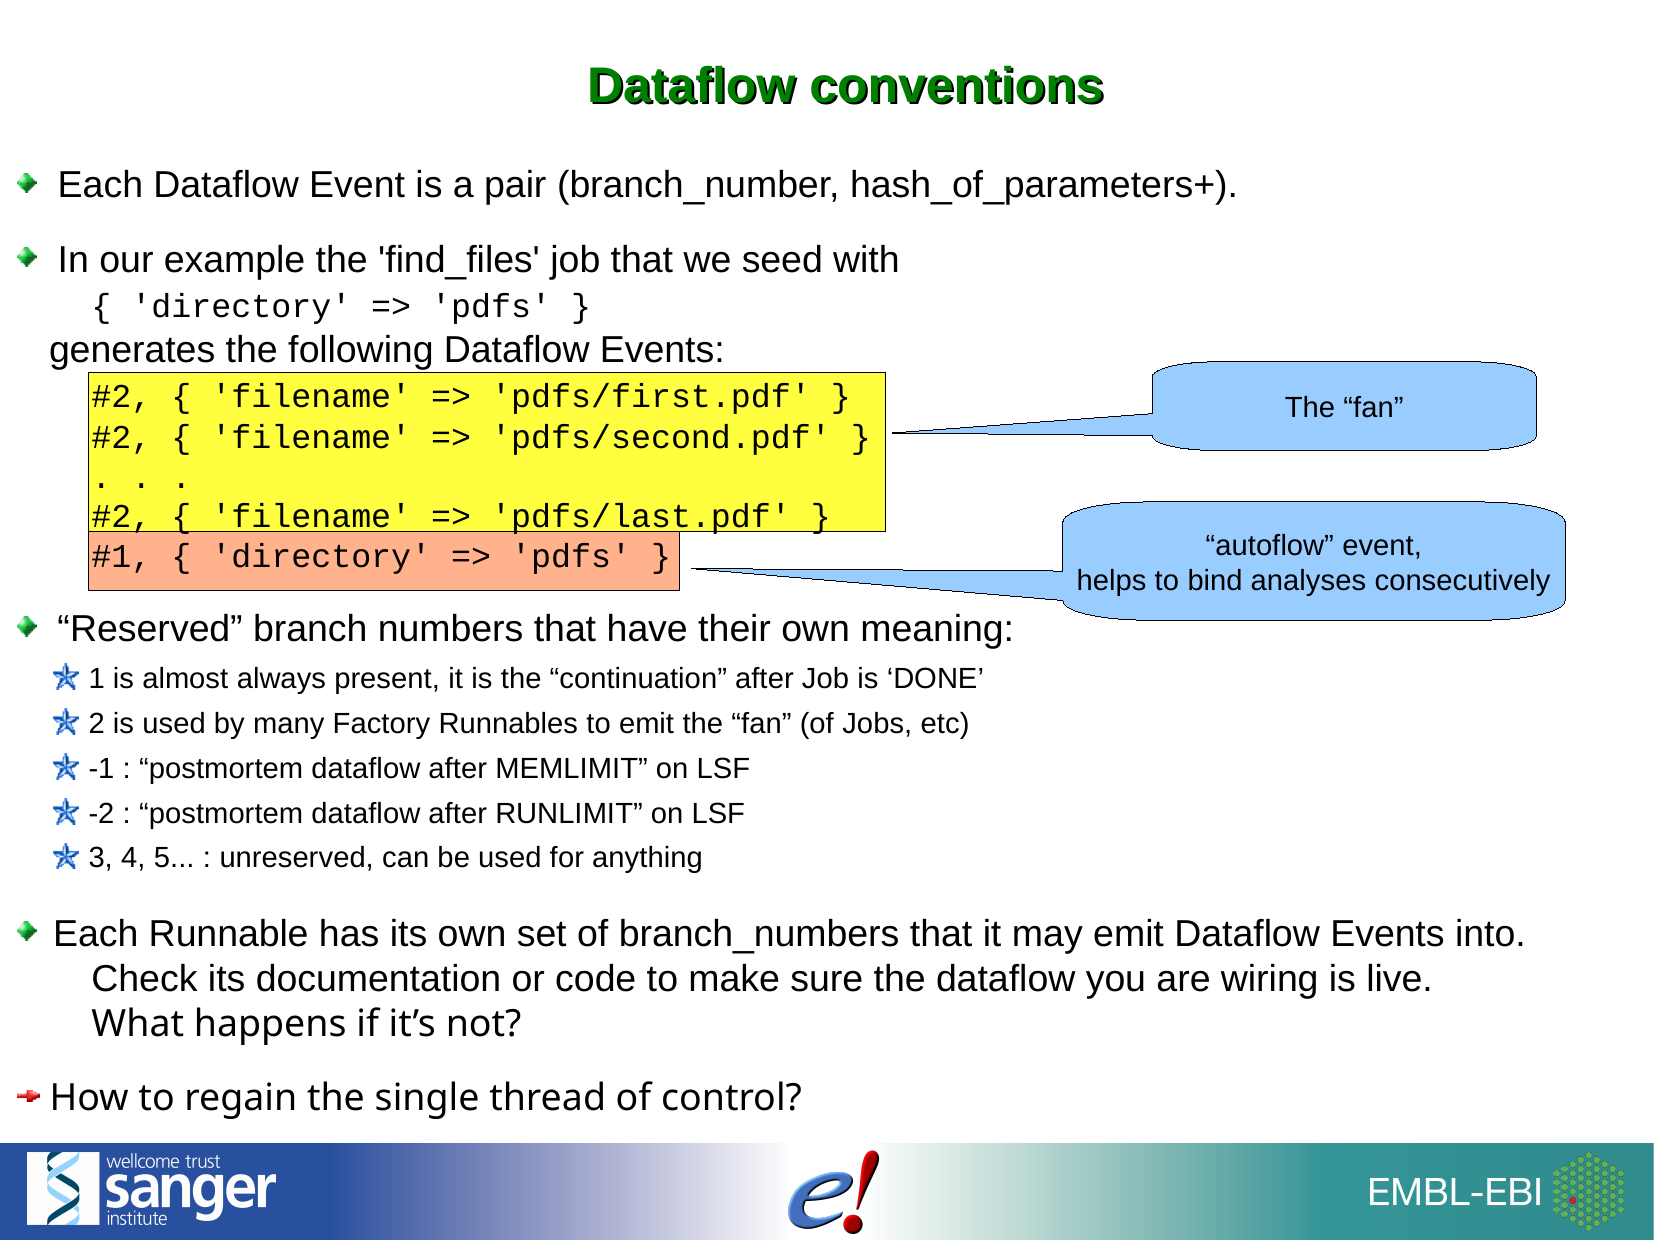

Dataflow conventions
# Each Dataflow Event is a pair (branch_number, hash_of_parameters+).
 In our example the 'find_files' job that we seed with
	{ 'directory' => 'pdfs' }
 generates the following Dataflow Events:
	#2, { 'filename' => 'pdfs/first.pdf' }
	#2, { 'filename' => 'pdfs/second.pdf' }
	. . .
	#2, { 'filename' => 'pdfs/last.pdf' }
	#1, { 'directory' => 'pdfs' }
 “Reserved” branch numbers that have their own meaning:
1 is almost always present, it is the “continuation” after Job is ‘DONE’
2 is used by many Factory Runnables to emit the “fan” (of Jobs, etc)
-1 : “postmortem dataflow after MEMLIMIT” on LSF
-2 : “postmortem dataflow after RUNLIMIT” on LSF
3, 4, 5... : unreserved, can be used for anything
 Each Runnable has its own set of branch_numbers that it may emit Dataflow Events into.
 	Check its documentation or code to make sure the dataflow you are wiring is live.
	What happens if it’s not?
 How to regain the single thread of control?
The “fan”
“autoflow” event,
helps to bind analyses consecutively